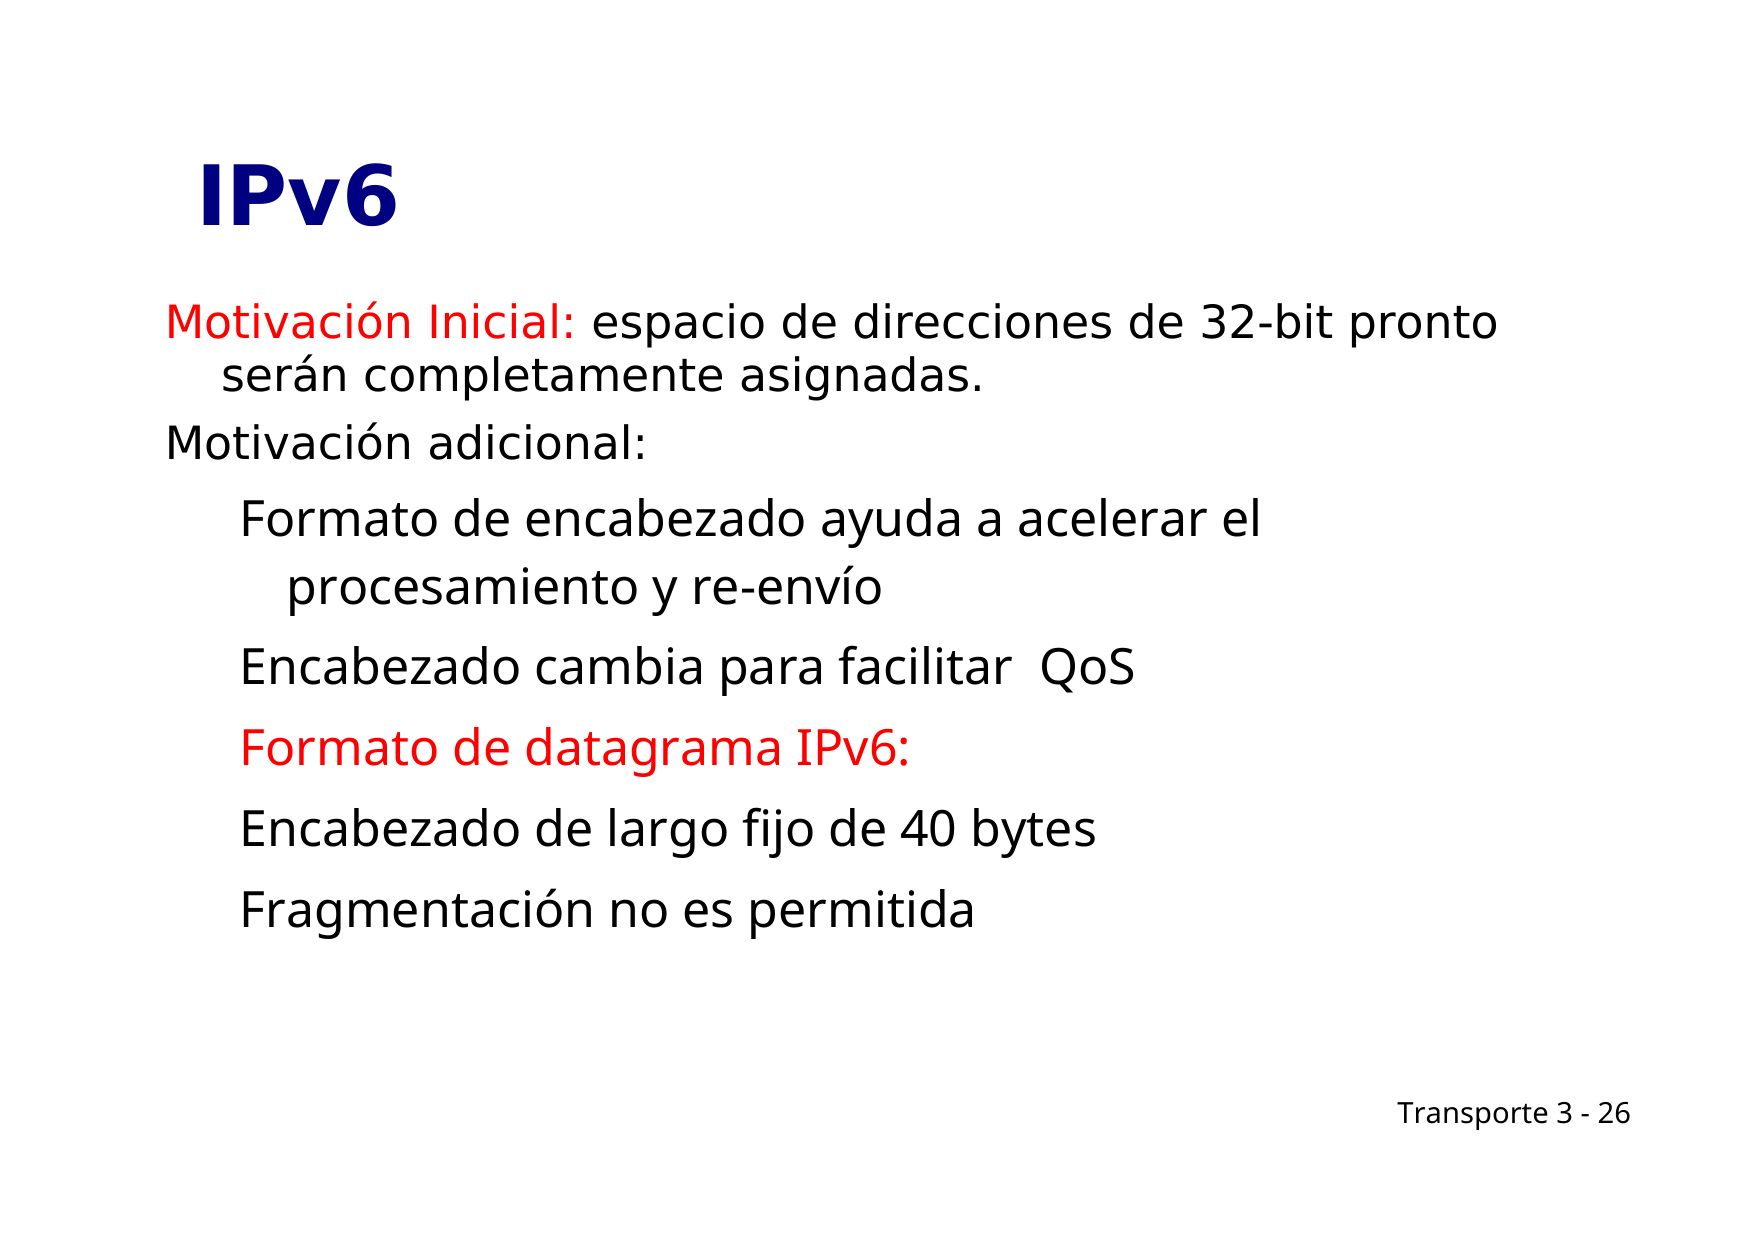

# IPv6
Motivación Inicial: espacio de direcciones de 32-bit pronto serán completamente asignadas.
Motivación adicional:
Formato de encabezado ayuda a acelerar el procesamiento y re-envío
Encabezado cambia para facilitar QoS
Formato de datagrama IPv6:
Encabezado de largo fijo de 40 bytes
Fragmentación no es permitida